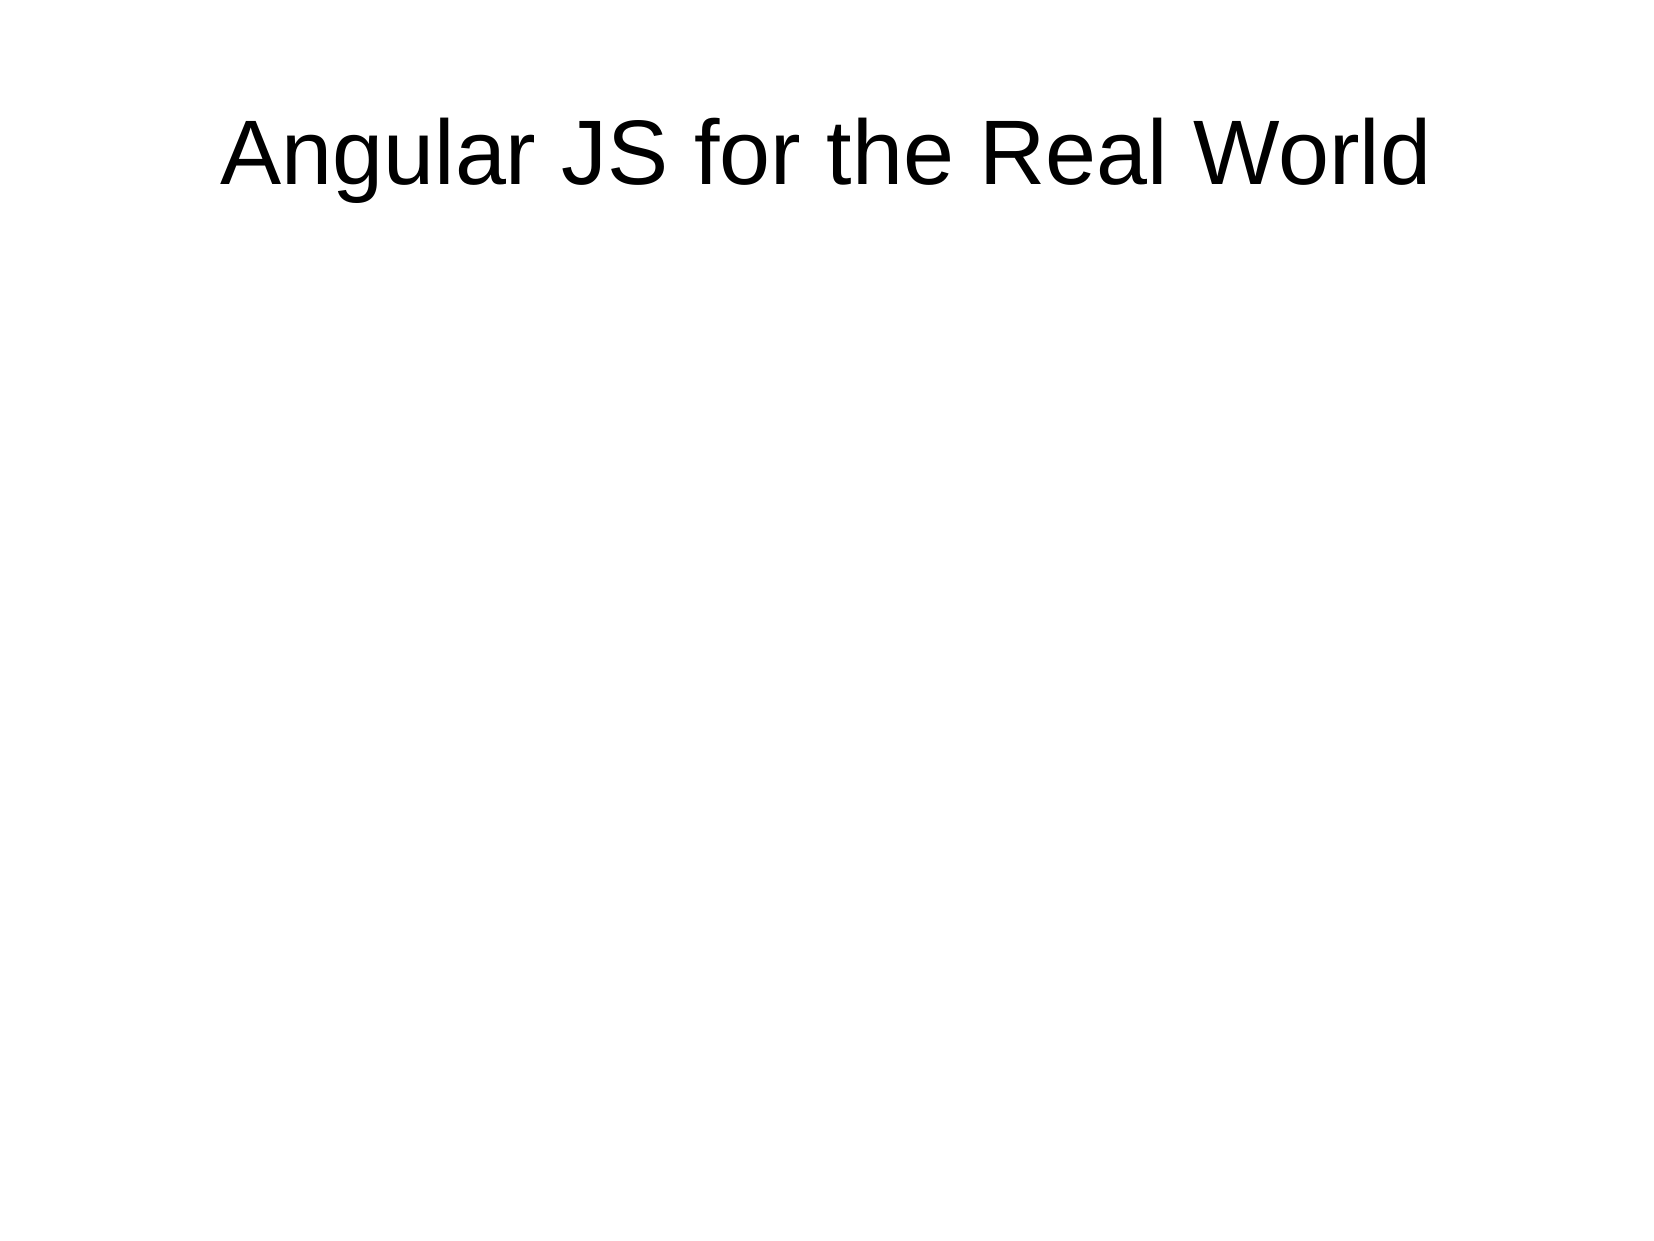

# Angular JS for the Real World